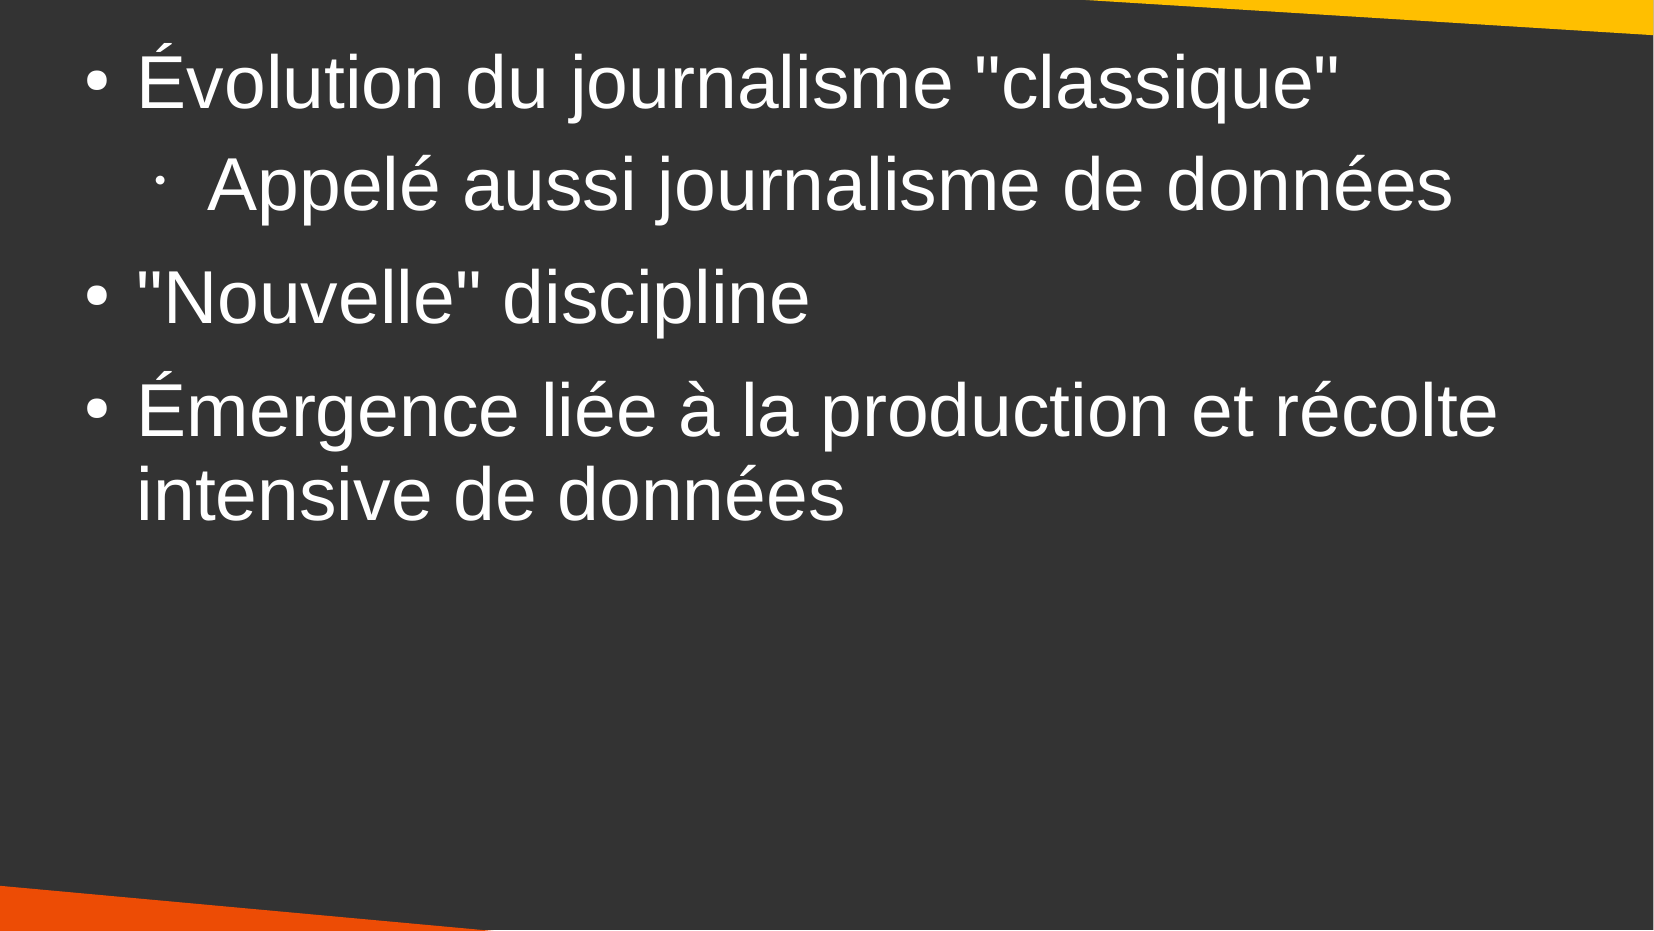

# Évolution du journalisme "classique"
Appelé aussi journalisme de données
"Nouvelle" discipline
Émergence liée à la production et récolte intensive de données